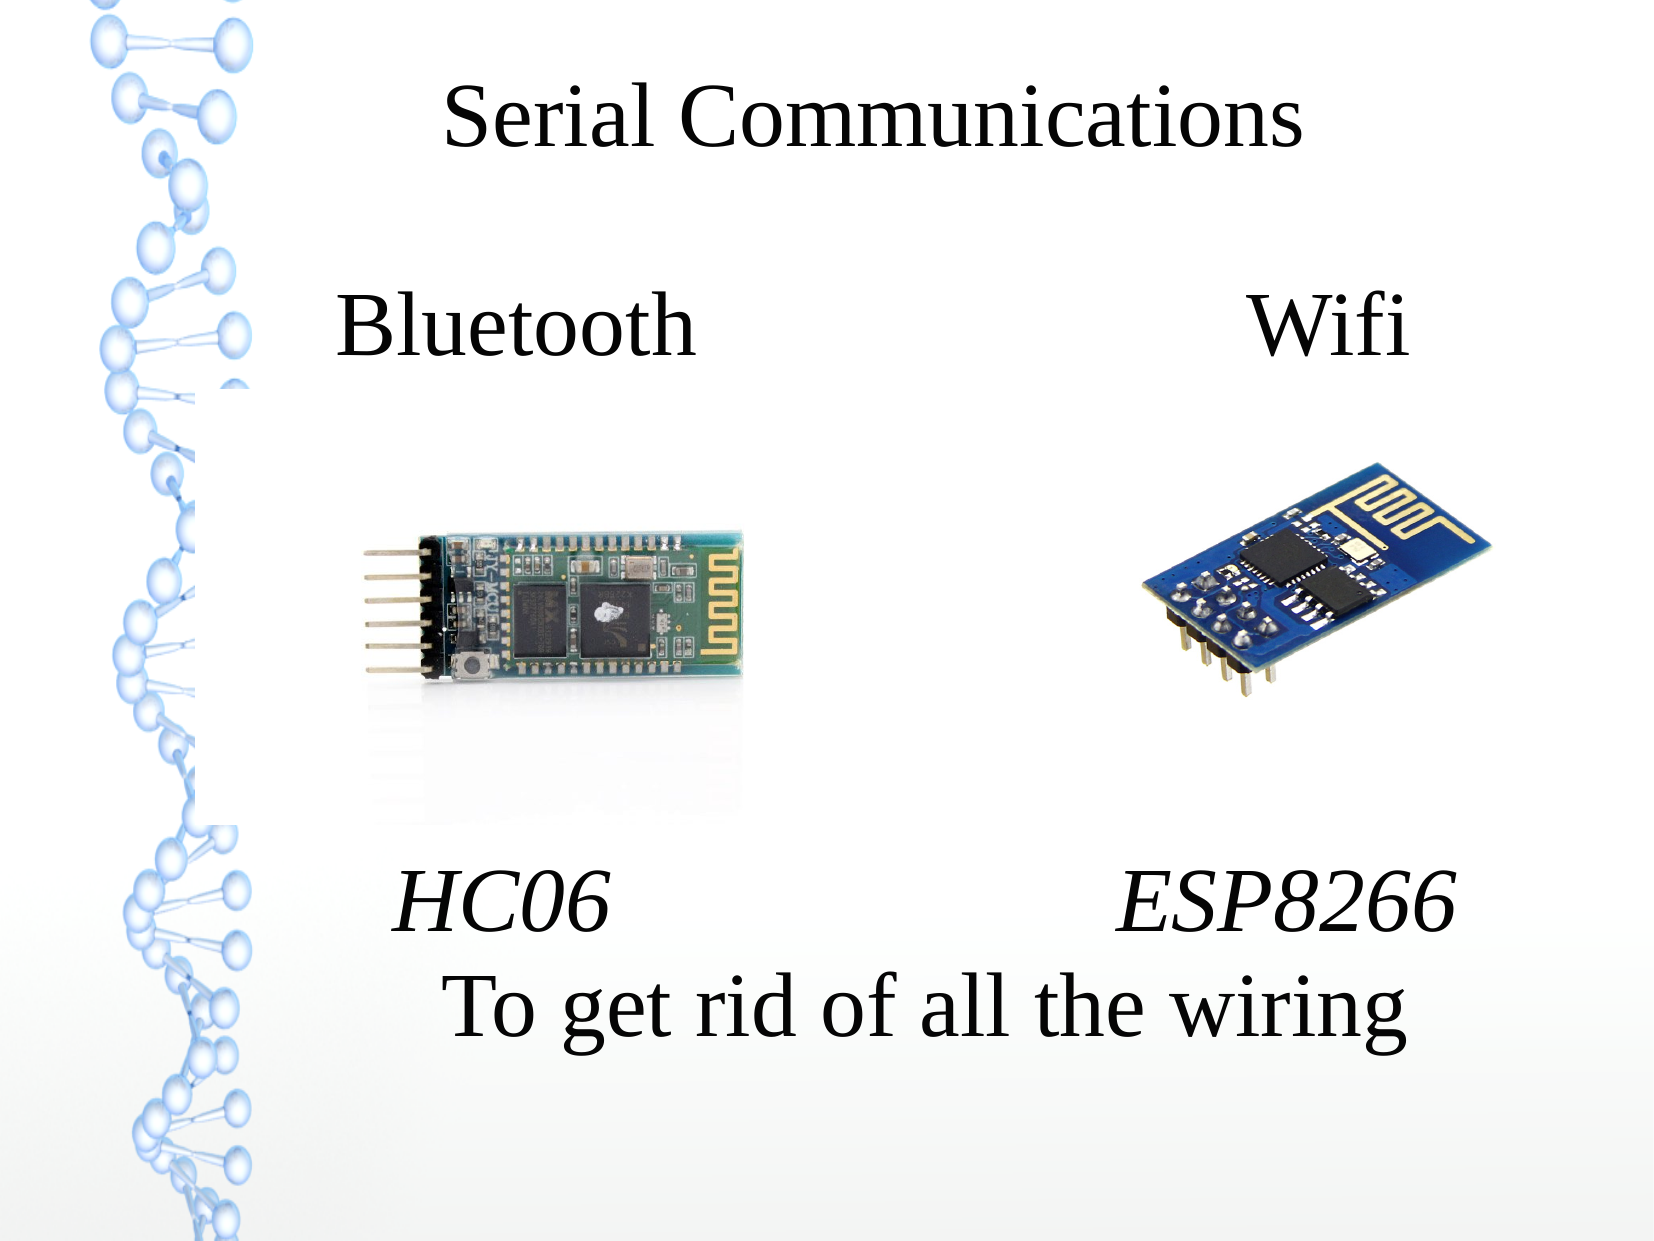

# Serial Communications Bluetooth Wifi
HC06 ESP8266
To get rid of all the wiring